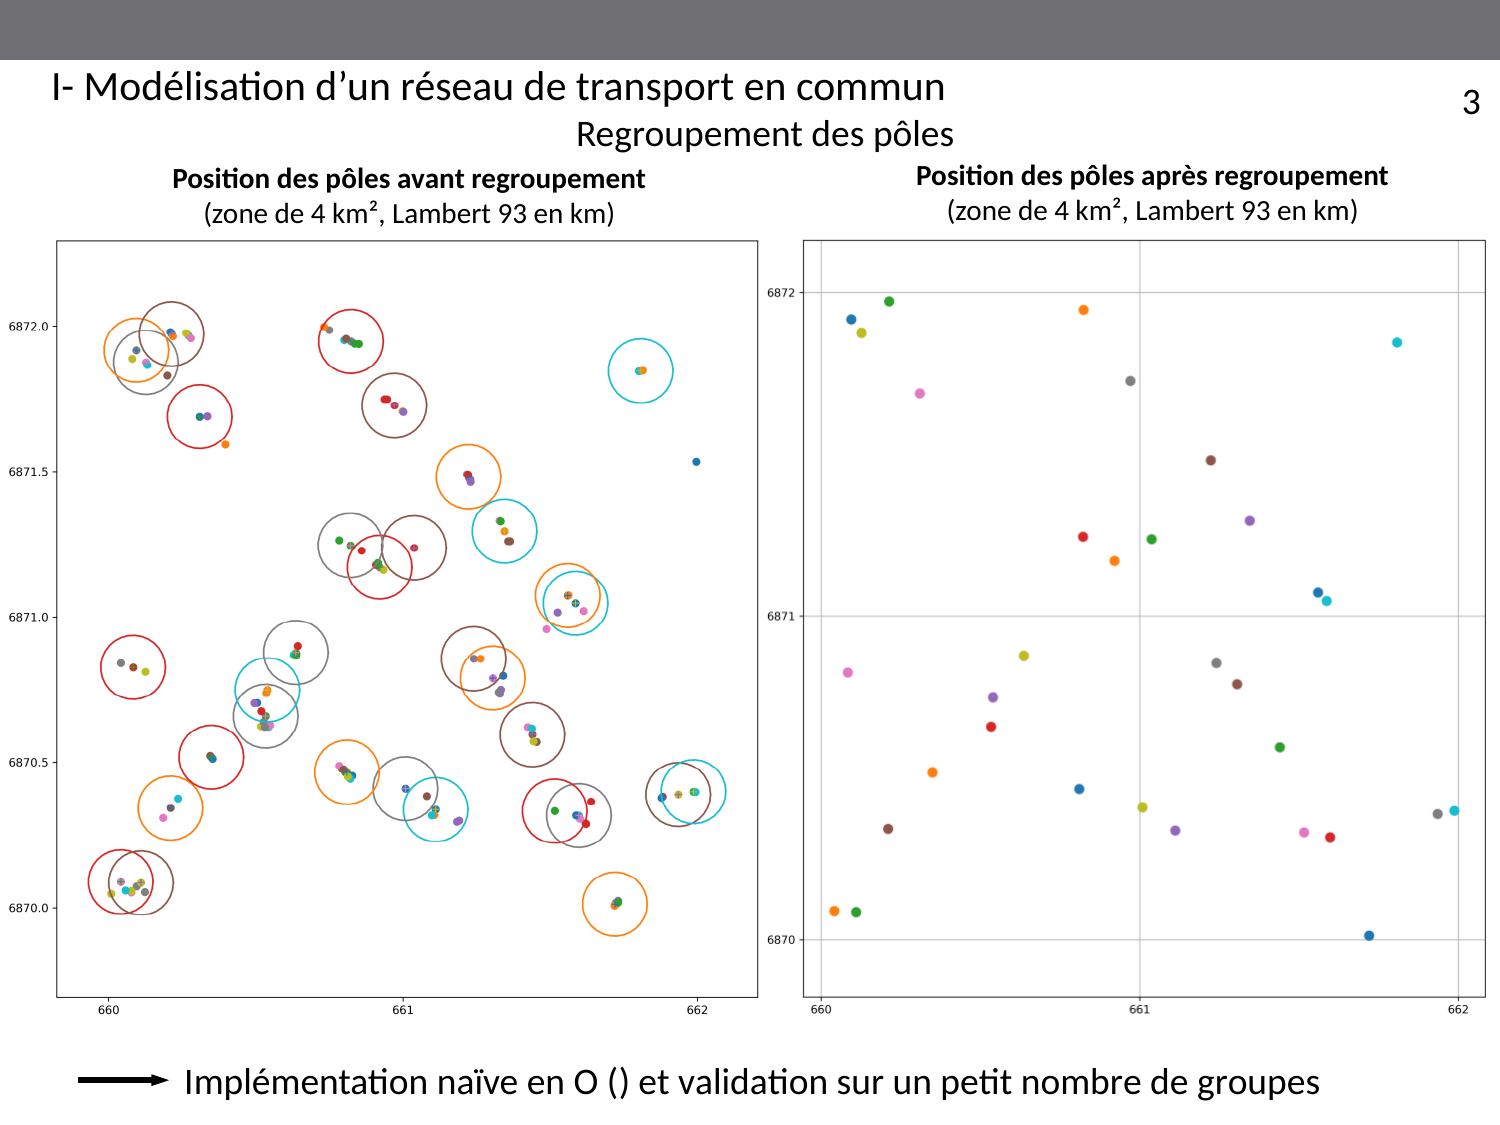

I- Modélisation d’un réseau de transport en commun
3
# Regroupement des pôles
Position des pôles après regroupement
(zone de 4 km², Lambert 93 en km)
Position des pôles avant regroupement
(zone de 4 km², Lambert 93 en km)
4 km²
Implémentation naïve en O () et validation sur un petit nombre de groupes